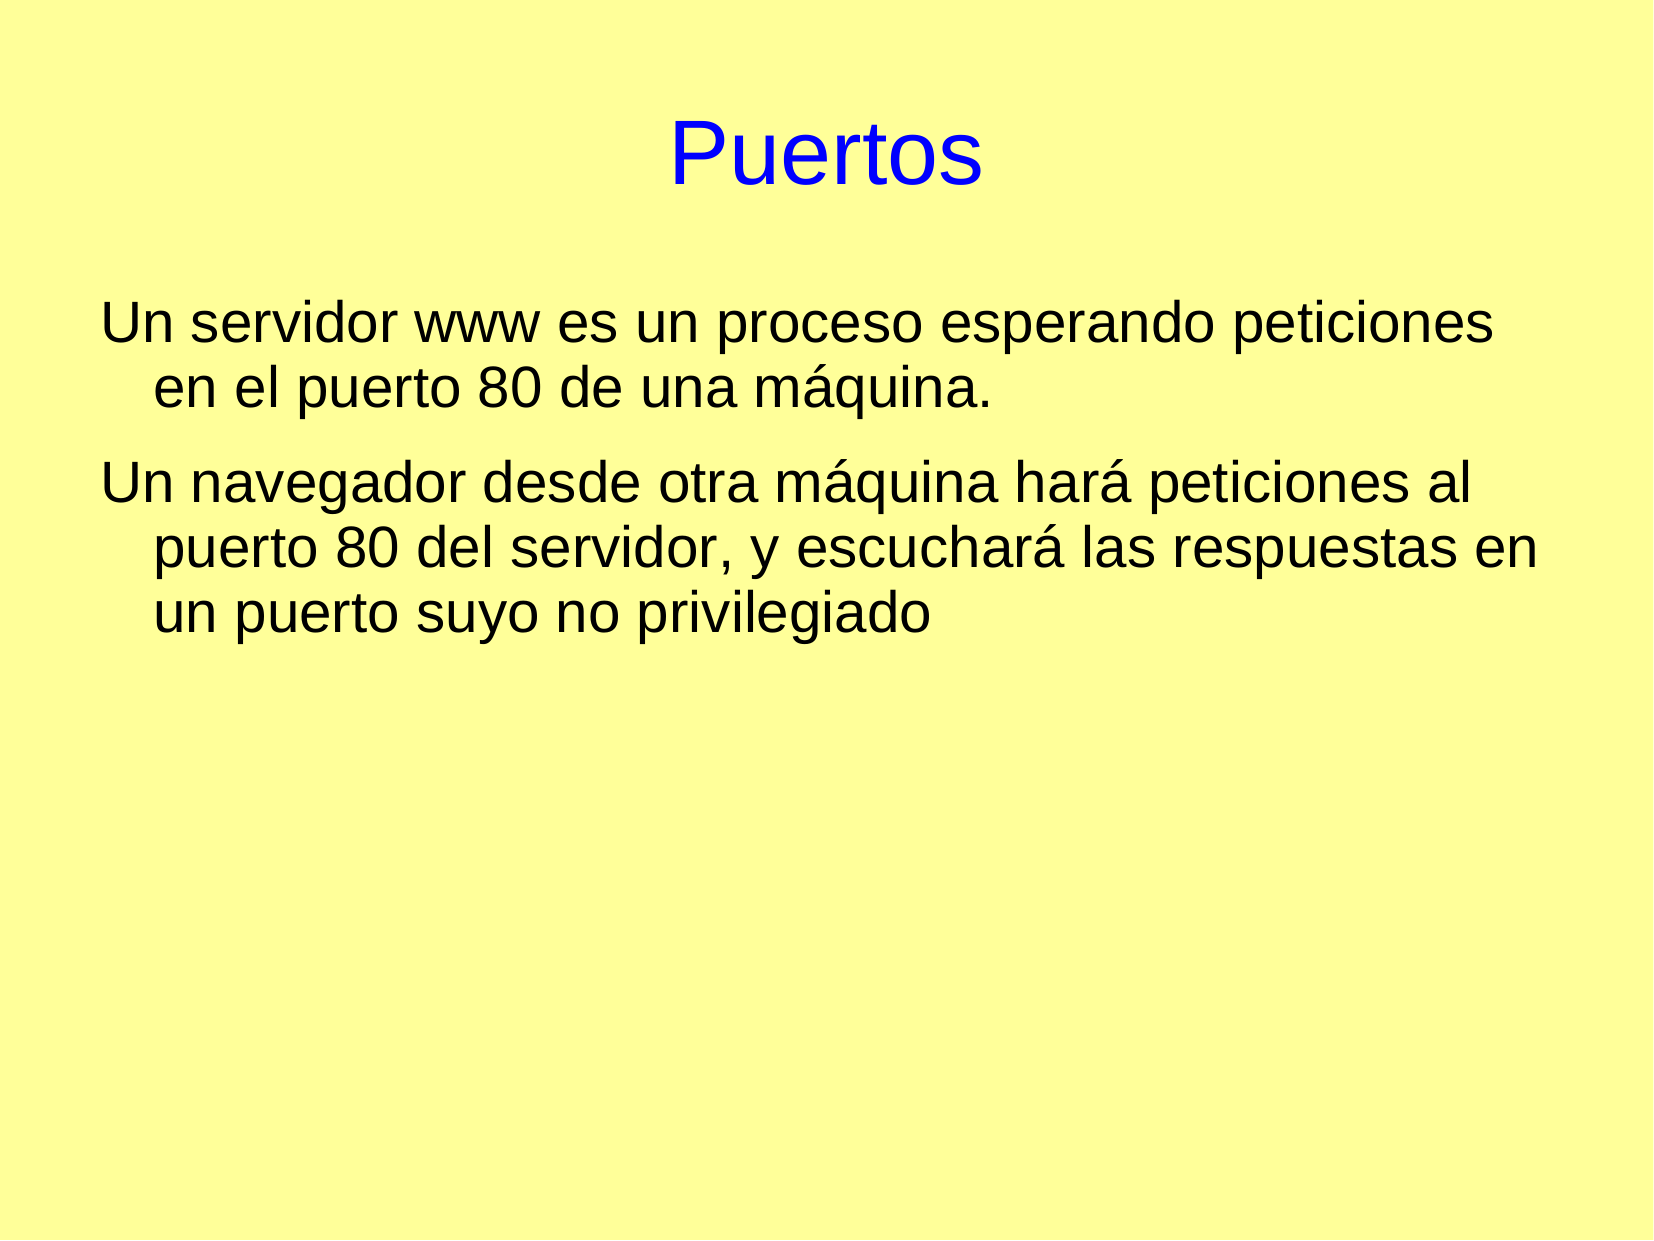

# Puertos
Un servidor www es un proceso esperando peticiones en el puerto 80 de una máquina.
Un navegador desde otra máquina hará peticiones al puerto 80 del servidor, y escuchará las respuestas en un puerto suyo no privilegiado